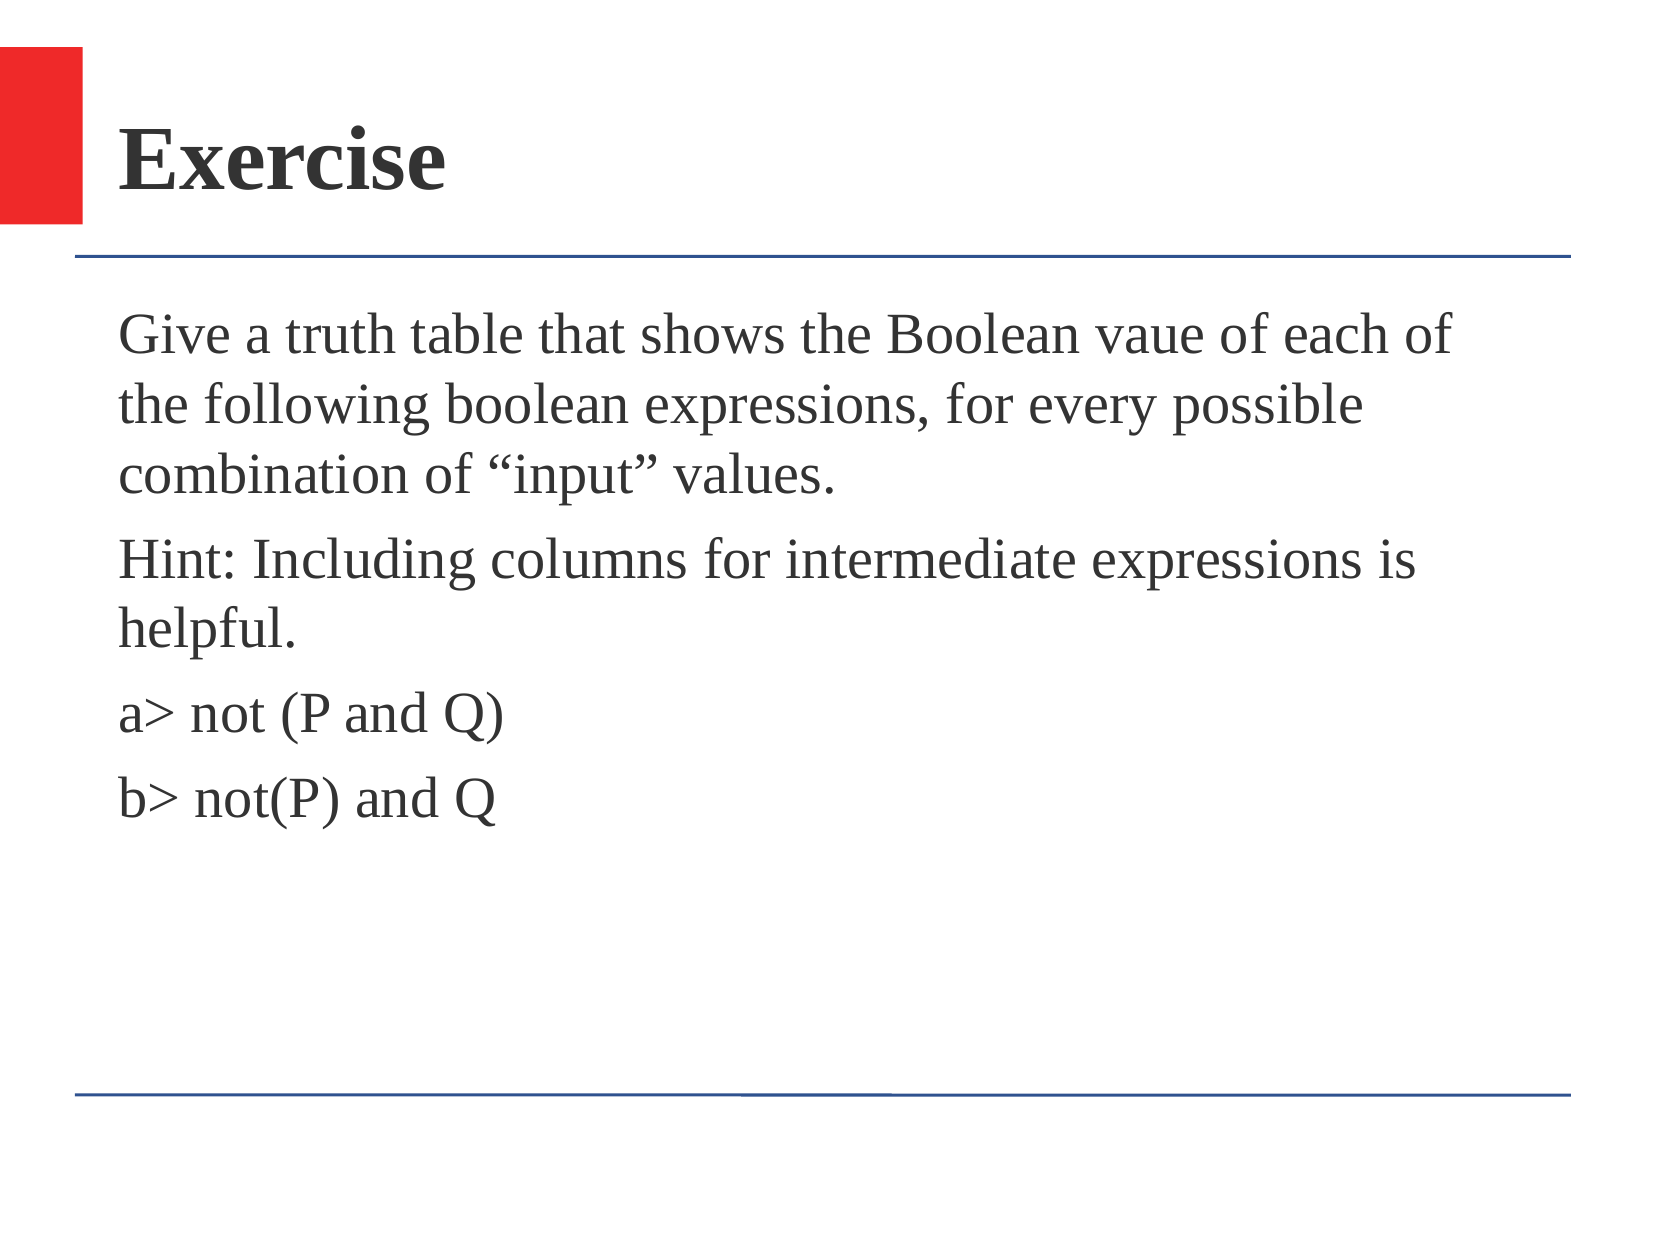

# Exercise
Give a truth table that shows the Boolean vaue of each of the following boolean expressions, for every possible combination of “input” values.
Hint: Including columns for intermediate expressions is helpful.
a> not (P and Q)
b> not(P) and Q